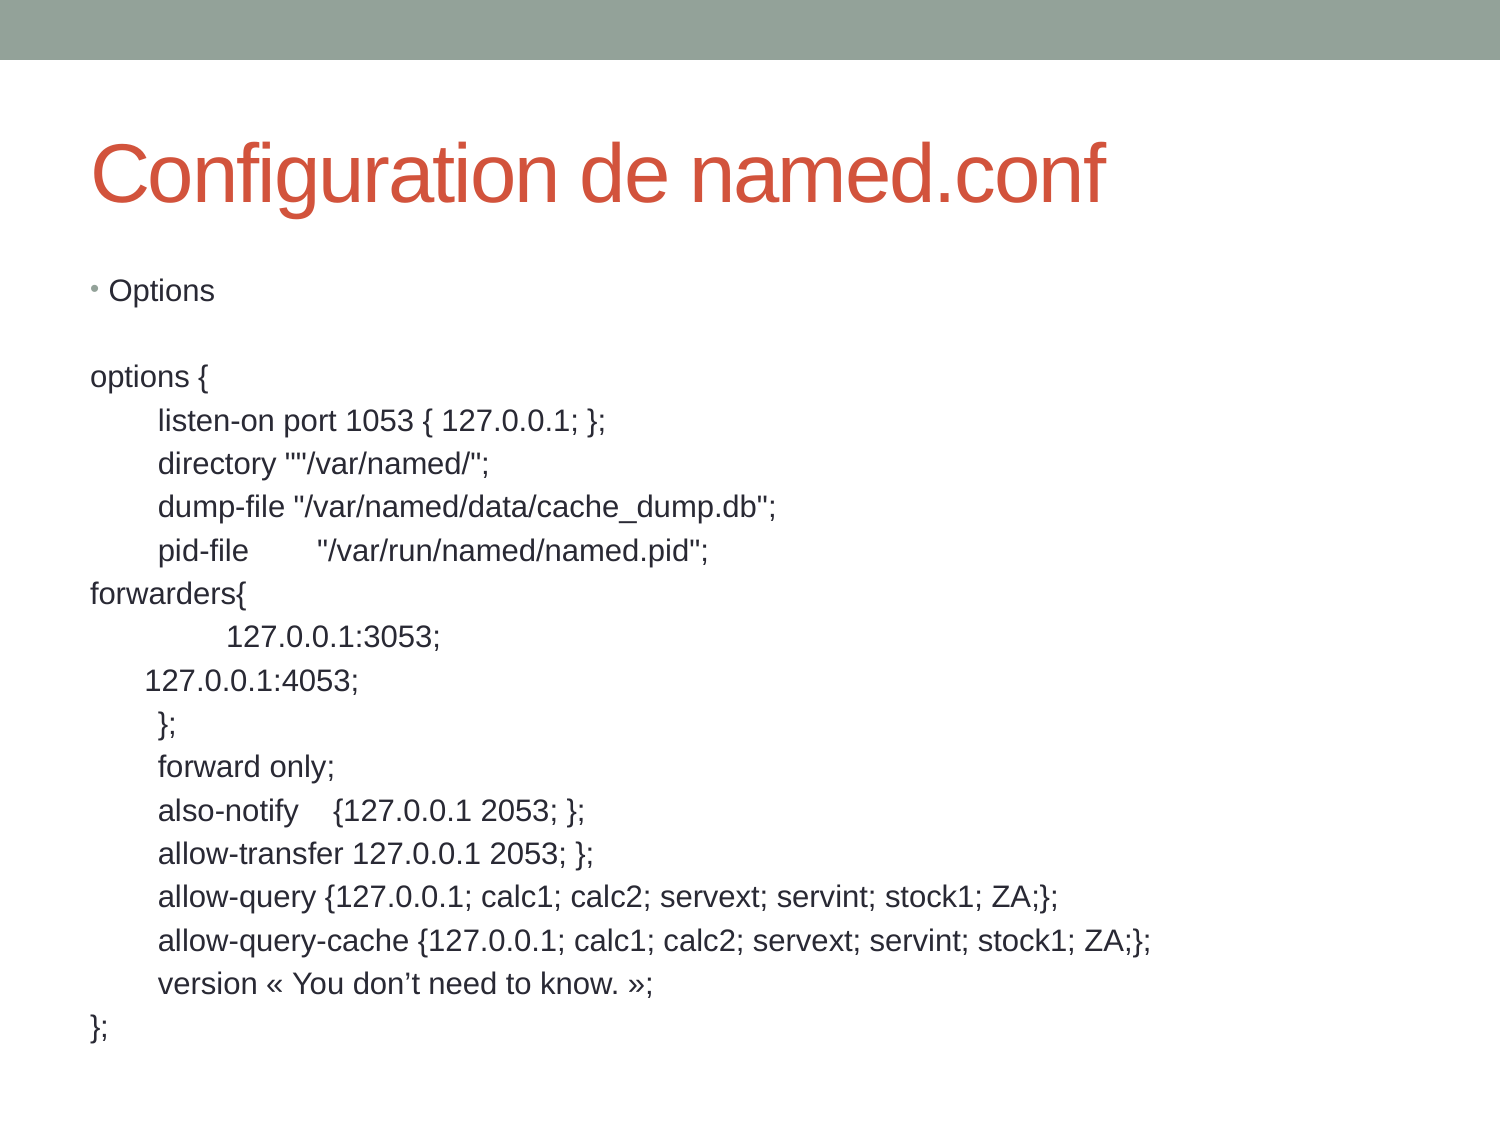

# Configuration de named.conf
Options
options {
 listen-on port 1053 { 127.0.0.1; };
 directory ""/var/named/";
 dump-file "/var/named/data/cache_dump.db";
 pid-file "/var/run/named/named.pid";
forwarders{
 127.0.0.1:3053;
	 127.0.0.1:4053;
 };
 forward only;
 also-notify {127.0.0.1 2053; };
 allow-transfer 127.0.0.1 2053; };
 allow-query {127.0.0.1; calc1; calc2; servext; servint; stock1; ZA;};
 allow-query-cache {127.0.0.1; calc1; calc2; servext; servint; stock1; ZA;};
 version « You don’t need to know. »;
};